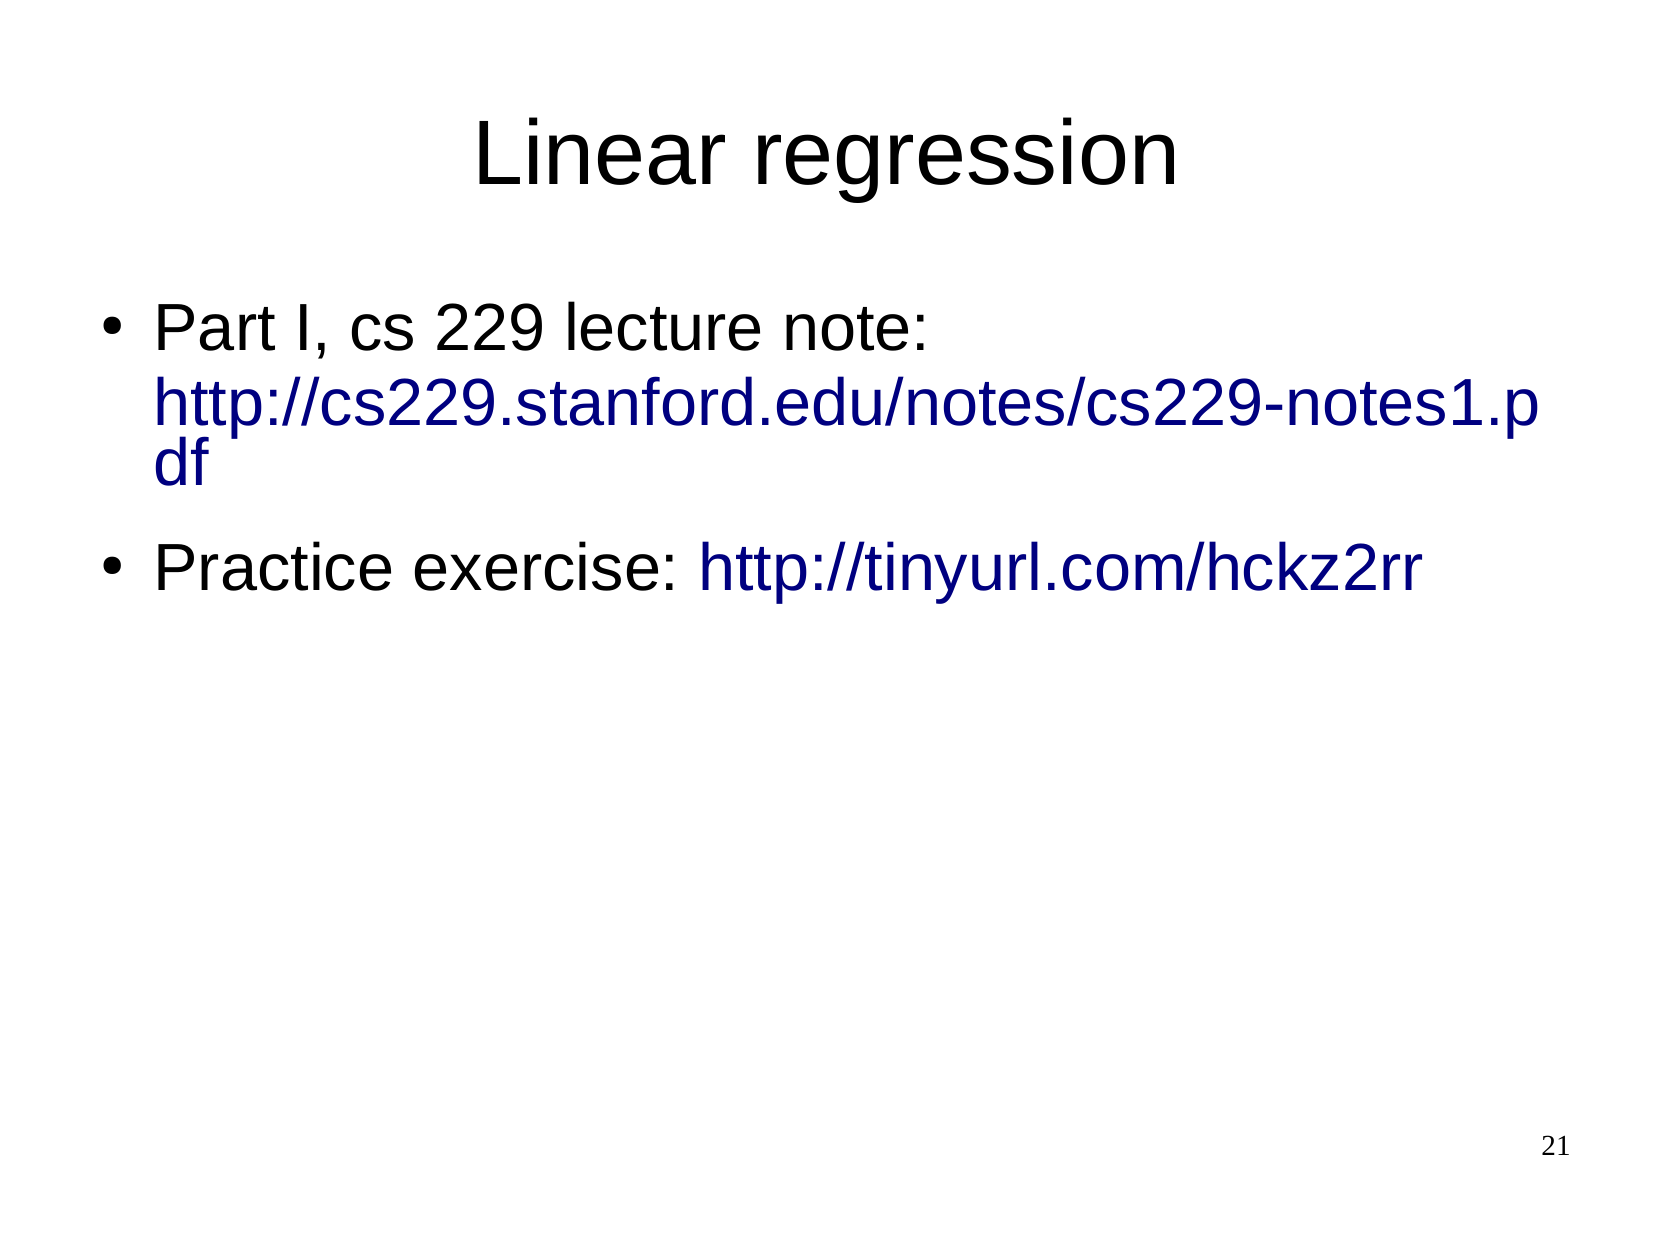

# Linear regression
Part I, cs 229 lecture note: http://cs229.stanford.edu/notes/cs229-notes1.pdf
Practice exercise: http://tinyurl.com/hckz2rr
21